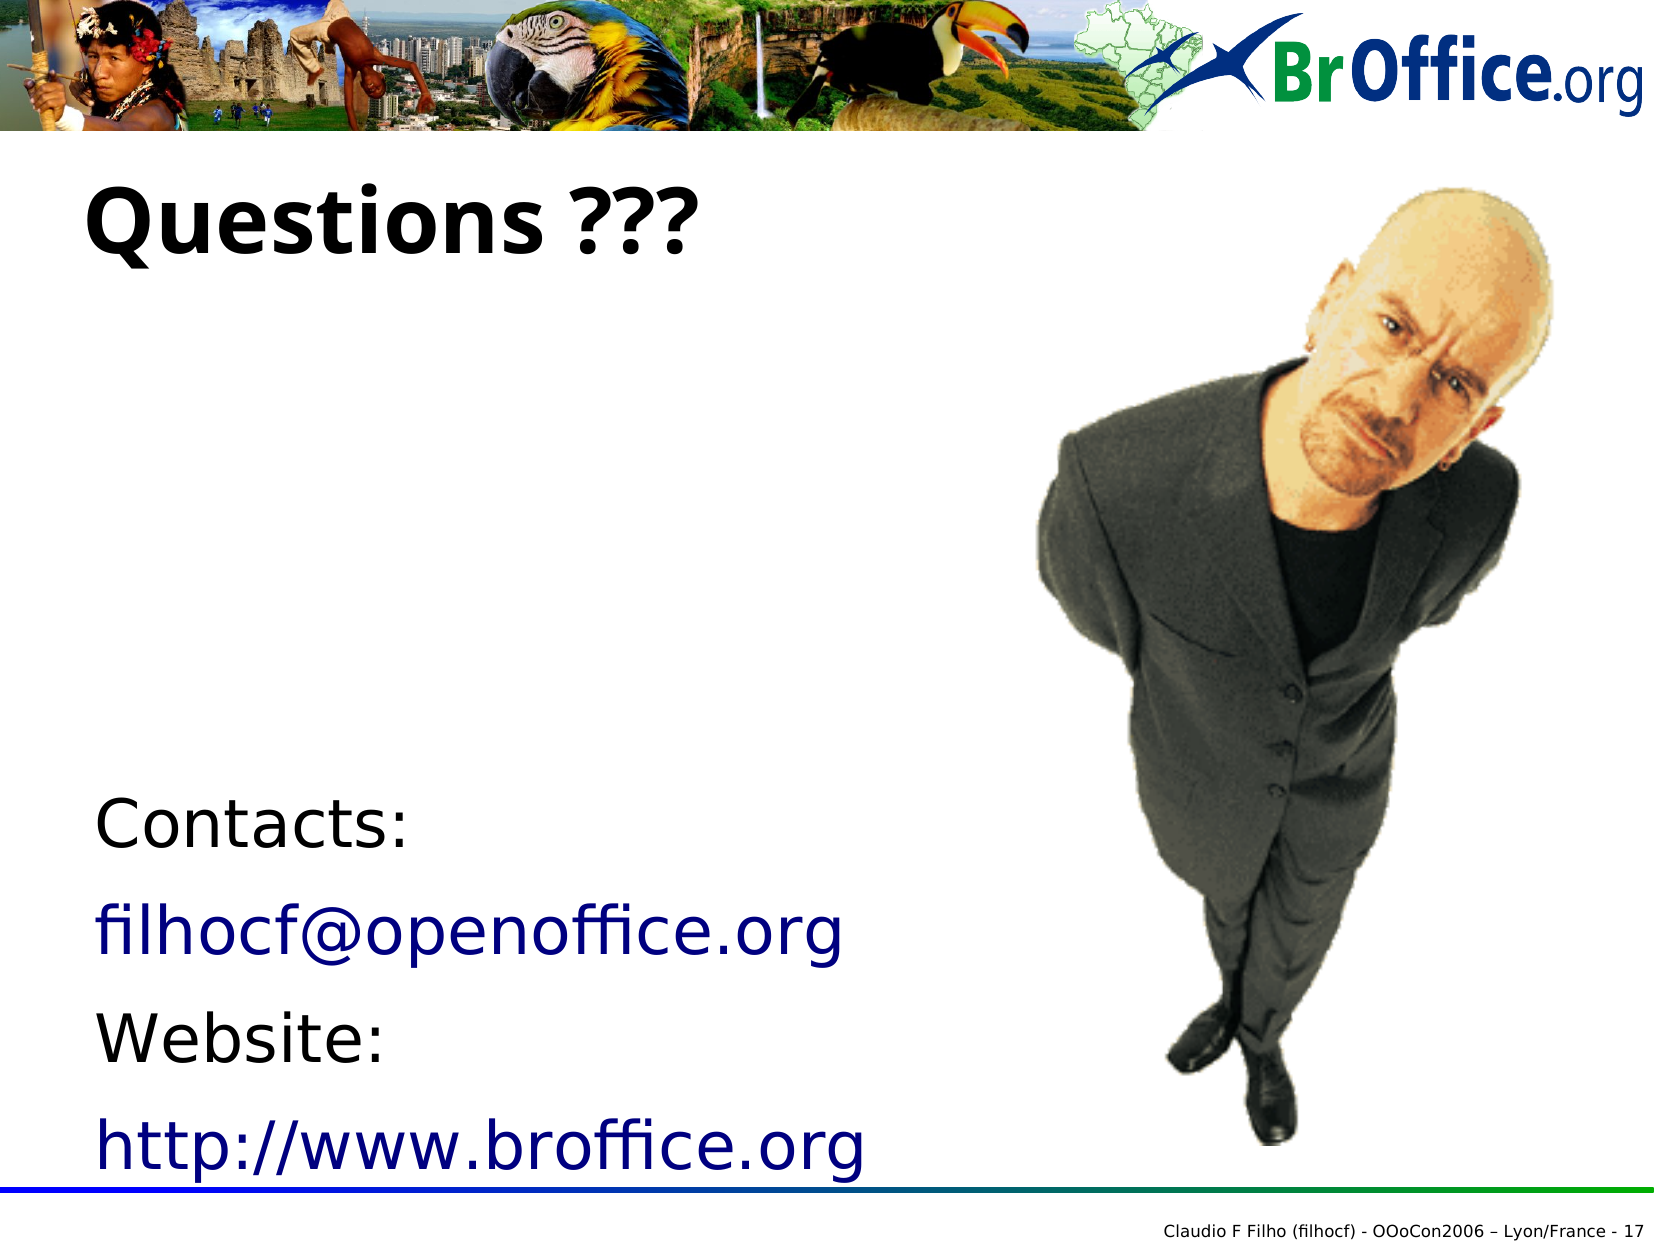

# Questions ???
Contacts:
filhocf@openoffice.org
Website:
http://www.broffice.org